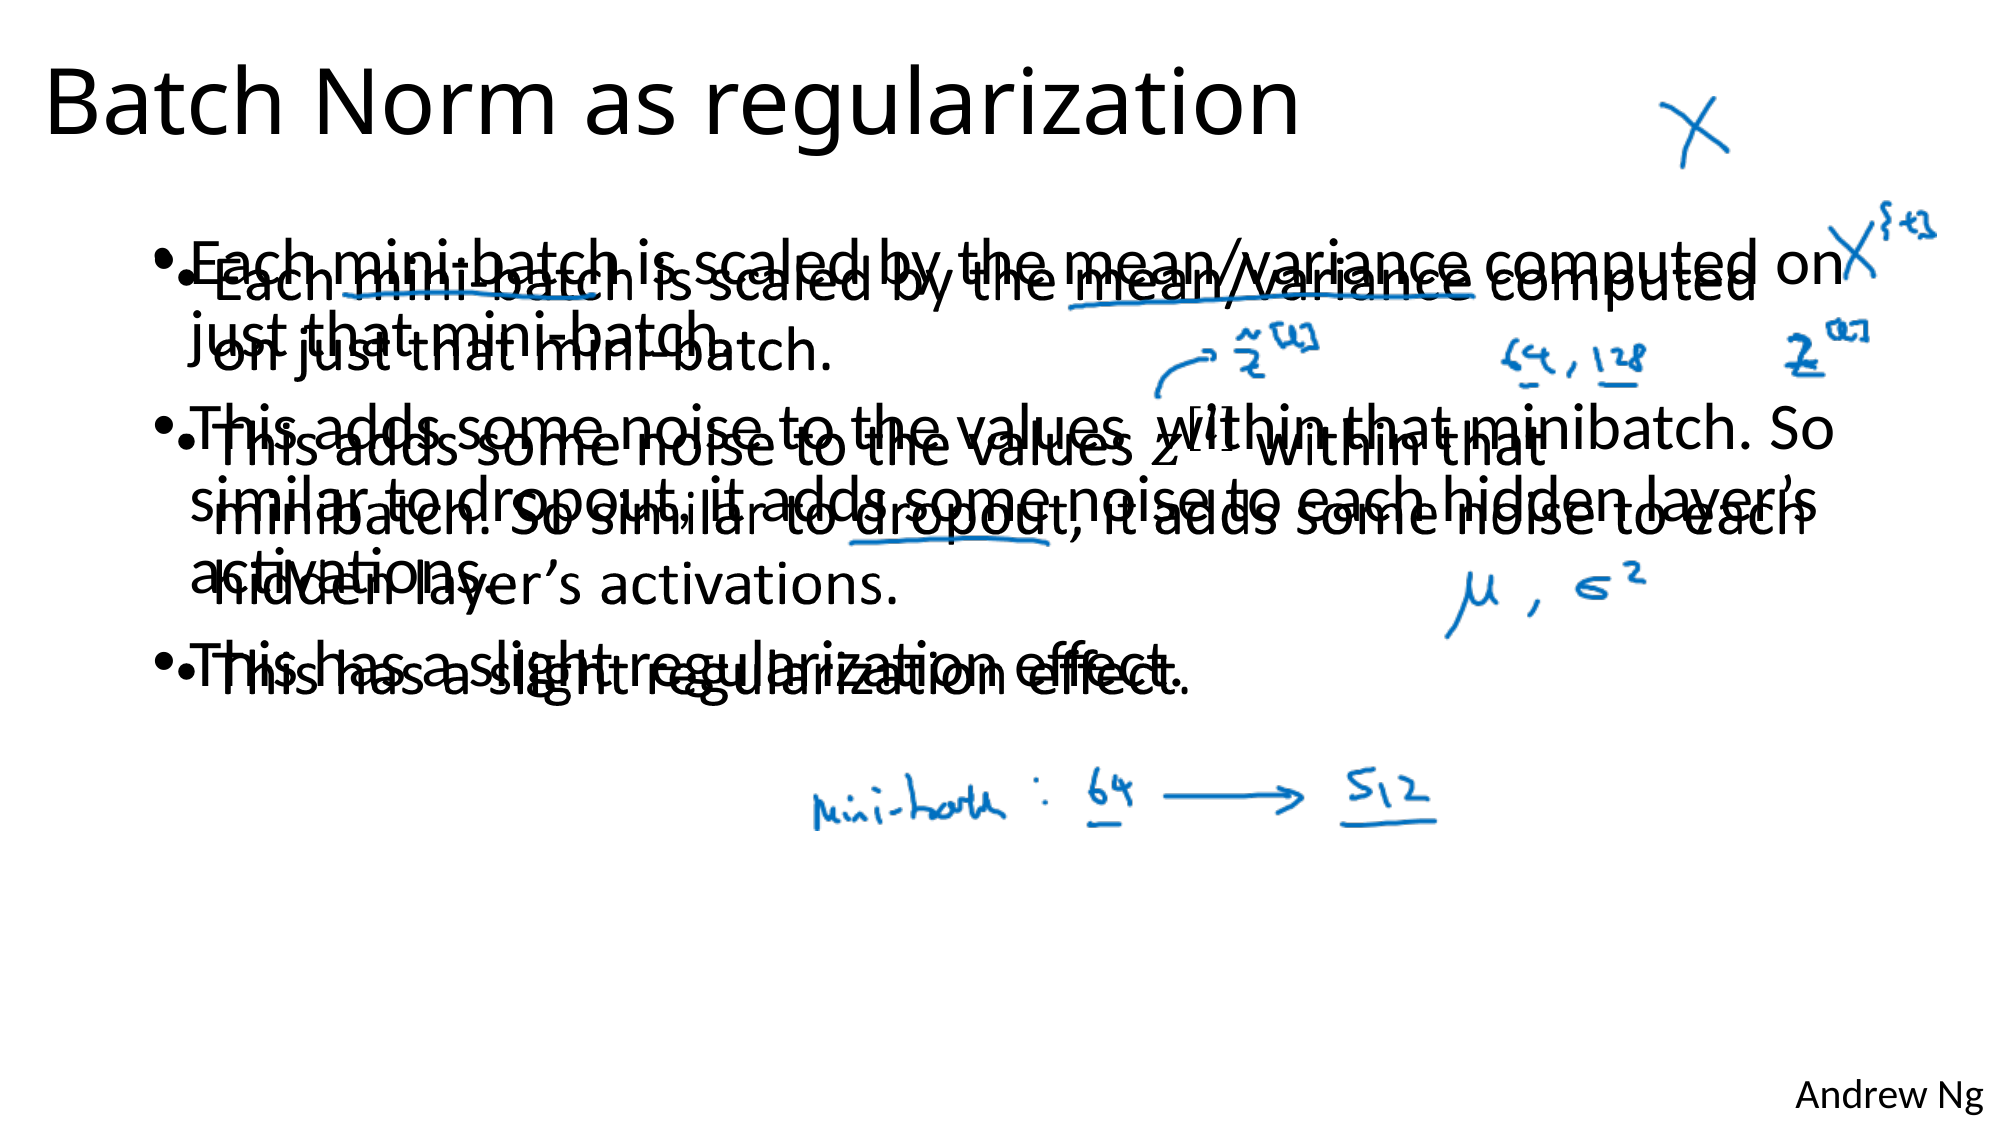

Batch Norm as regularization
# Each mini-batch is scaled by the mean/variance computed on just that mini-batch.
This adds some noise to the values within that minibatch. So similar to dropout, it adds some noise to each hidden layer’s activations.
This has a slight regularization effect.